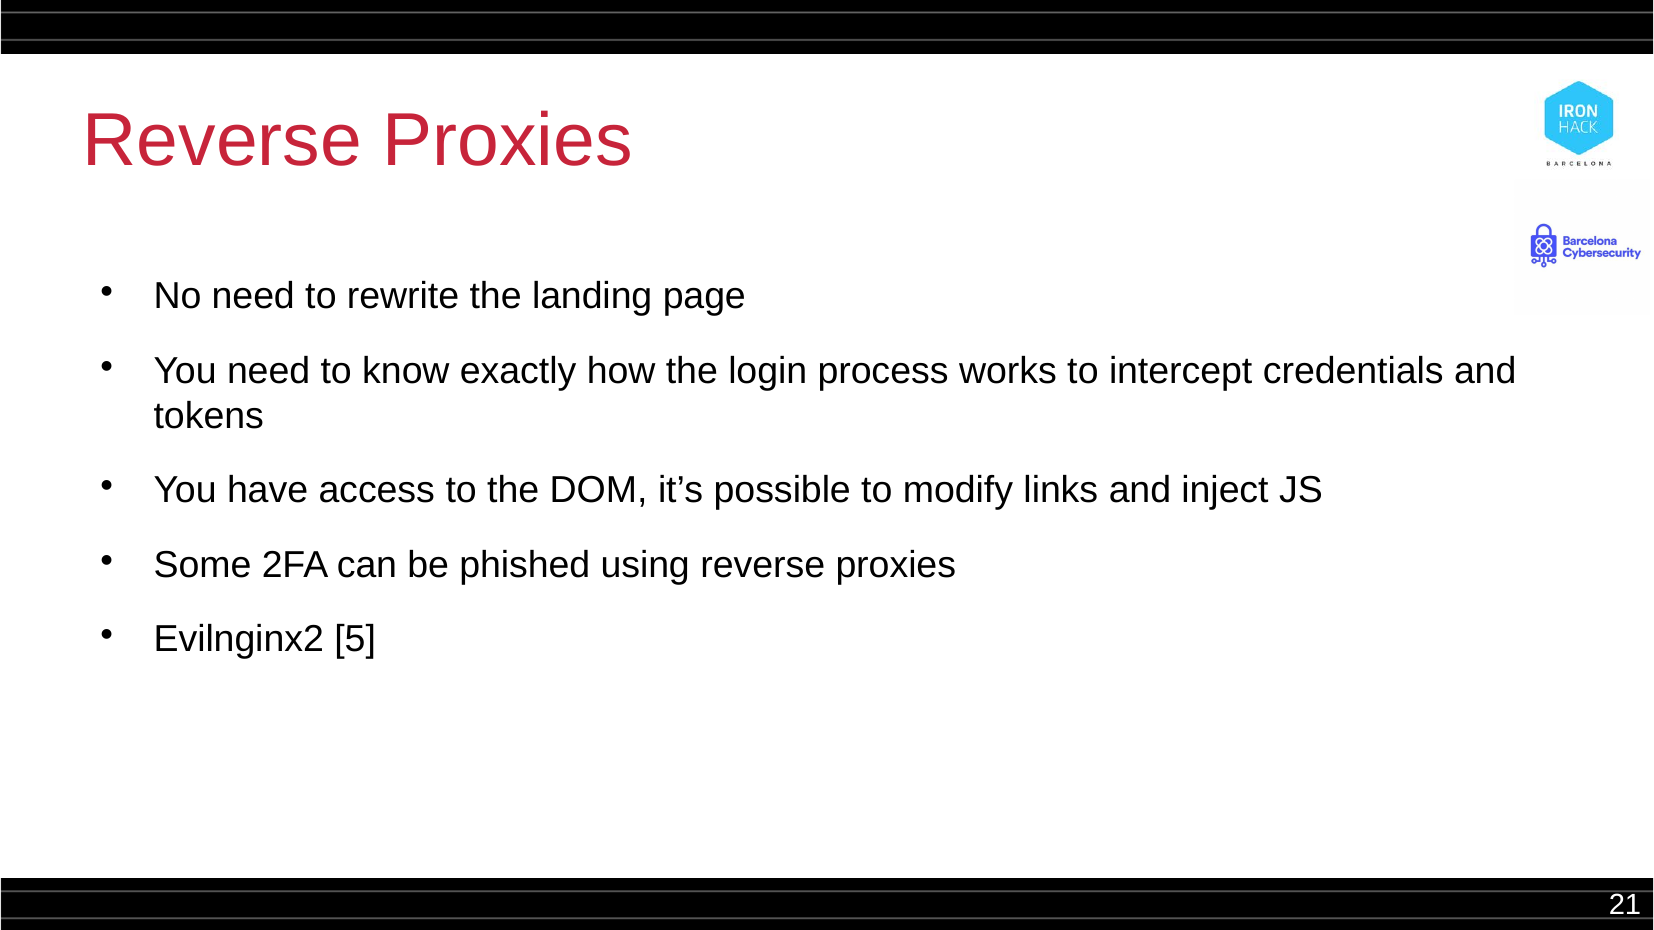

Reverse Proxies
No need to rewrite the landing page
You need to know exactly how the login process works to intercept credentials and tokens
You have access to the DOM, it’s possible to modify links and inject JS
Some 2FA can be phished using reverse proxies
Evilnginx2 [5]